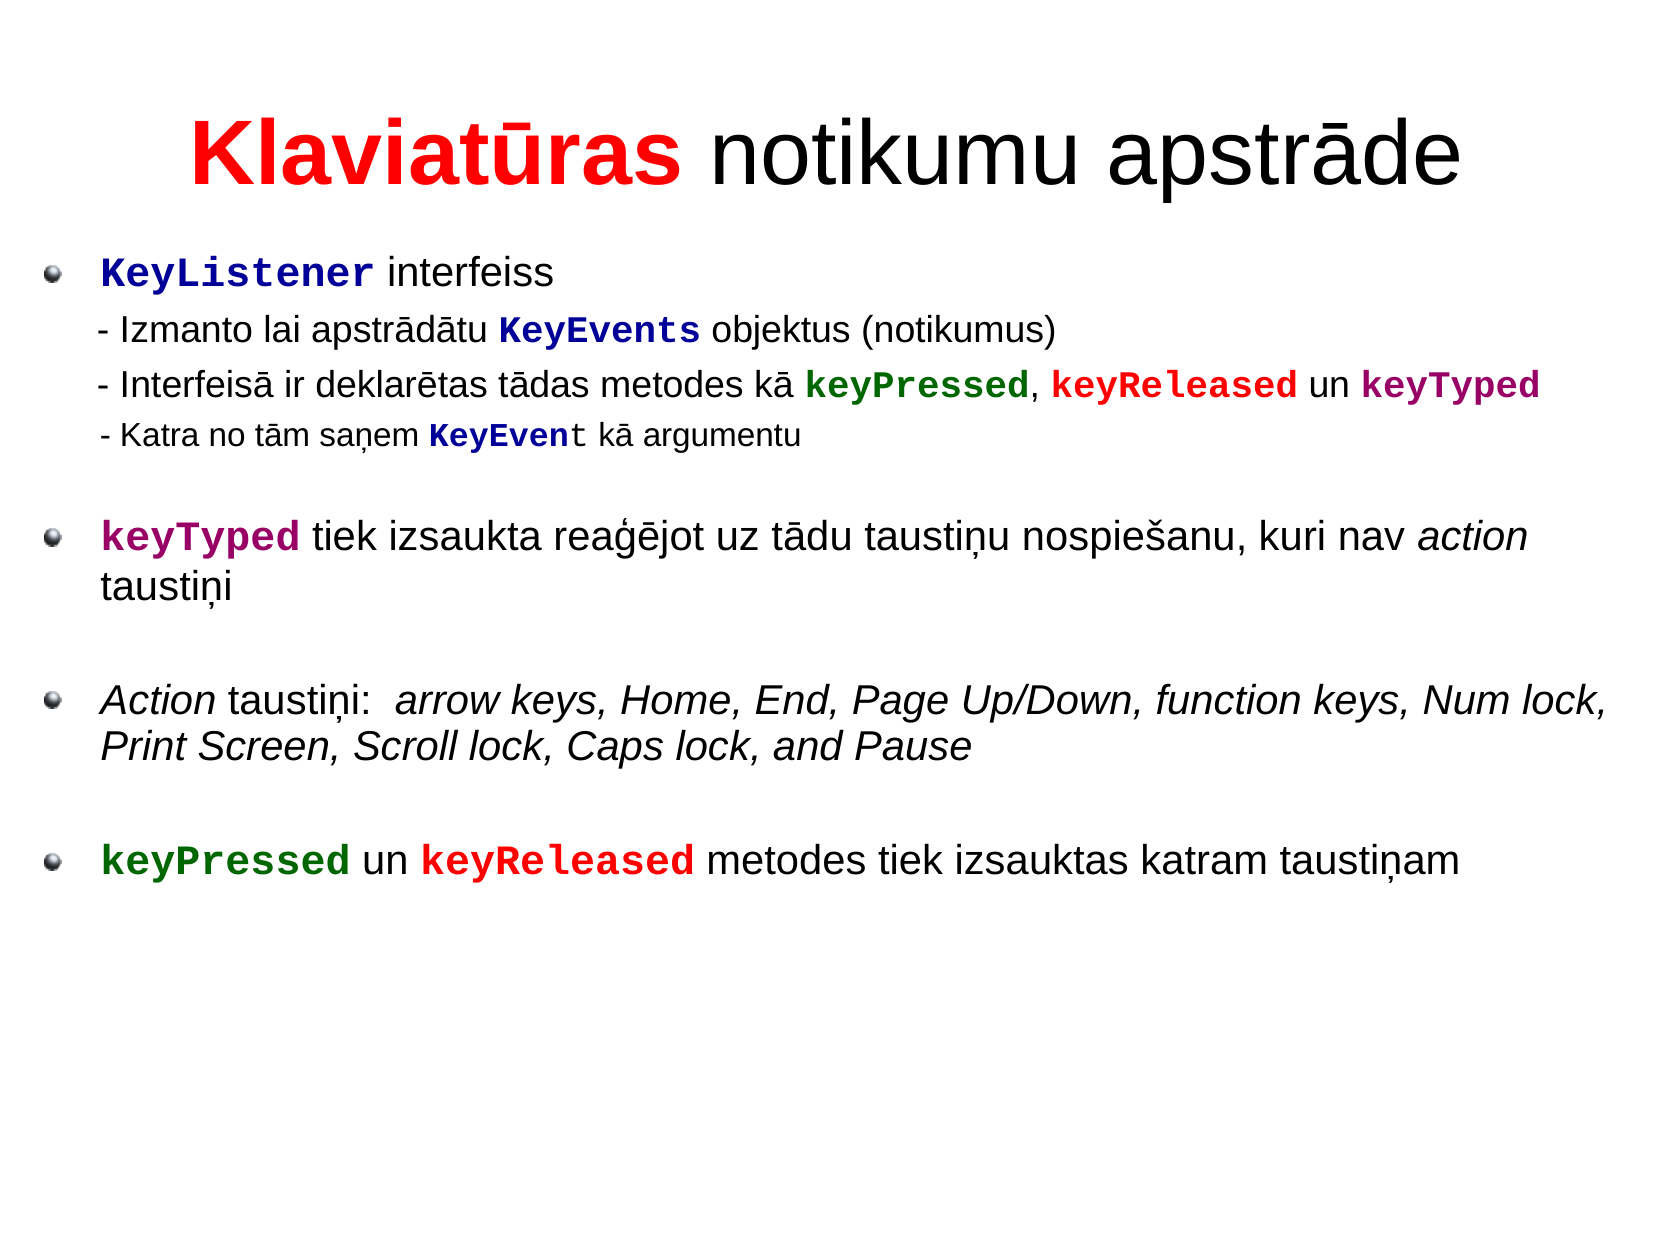

# Klaviatūras notikumu apstrāde
KeyListener interfeiss
 - Izmanto lai apstrādātu KeyEvents objektus (notikumus)
 - Interfeisā ir deklarētas tādas metodes kā keyPressed, keyReleased un keyTyped
 - Katra no tām saņem KeyEvent kā argumentu
keyTyped tiek izsaukta reaģējot uz tādu taustiņu nospiešanu, kuri nav action taustiņi
Action taustiņi: arrow keys, Home, End, Page Up/Down, function keys, Num lock, Print Screen, Scroll lock, Caps lock, and Pause
keyPressed un keyReleased metodes tiek izsauktas katram taustiņam